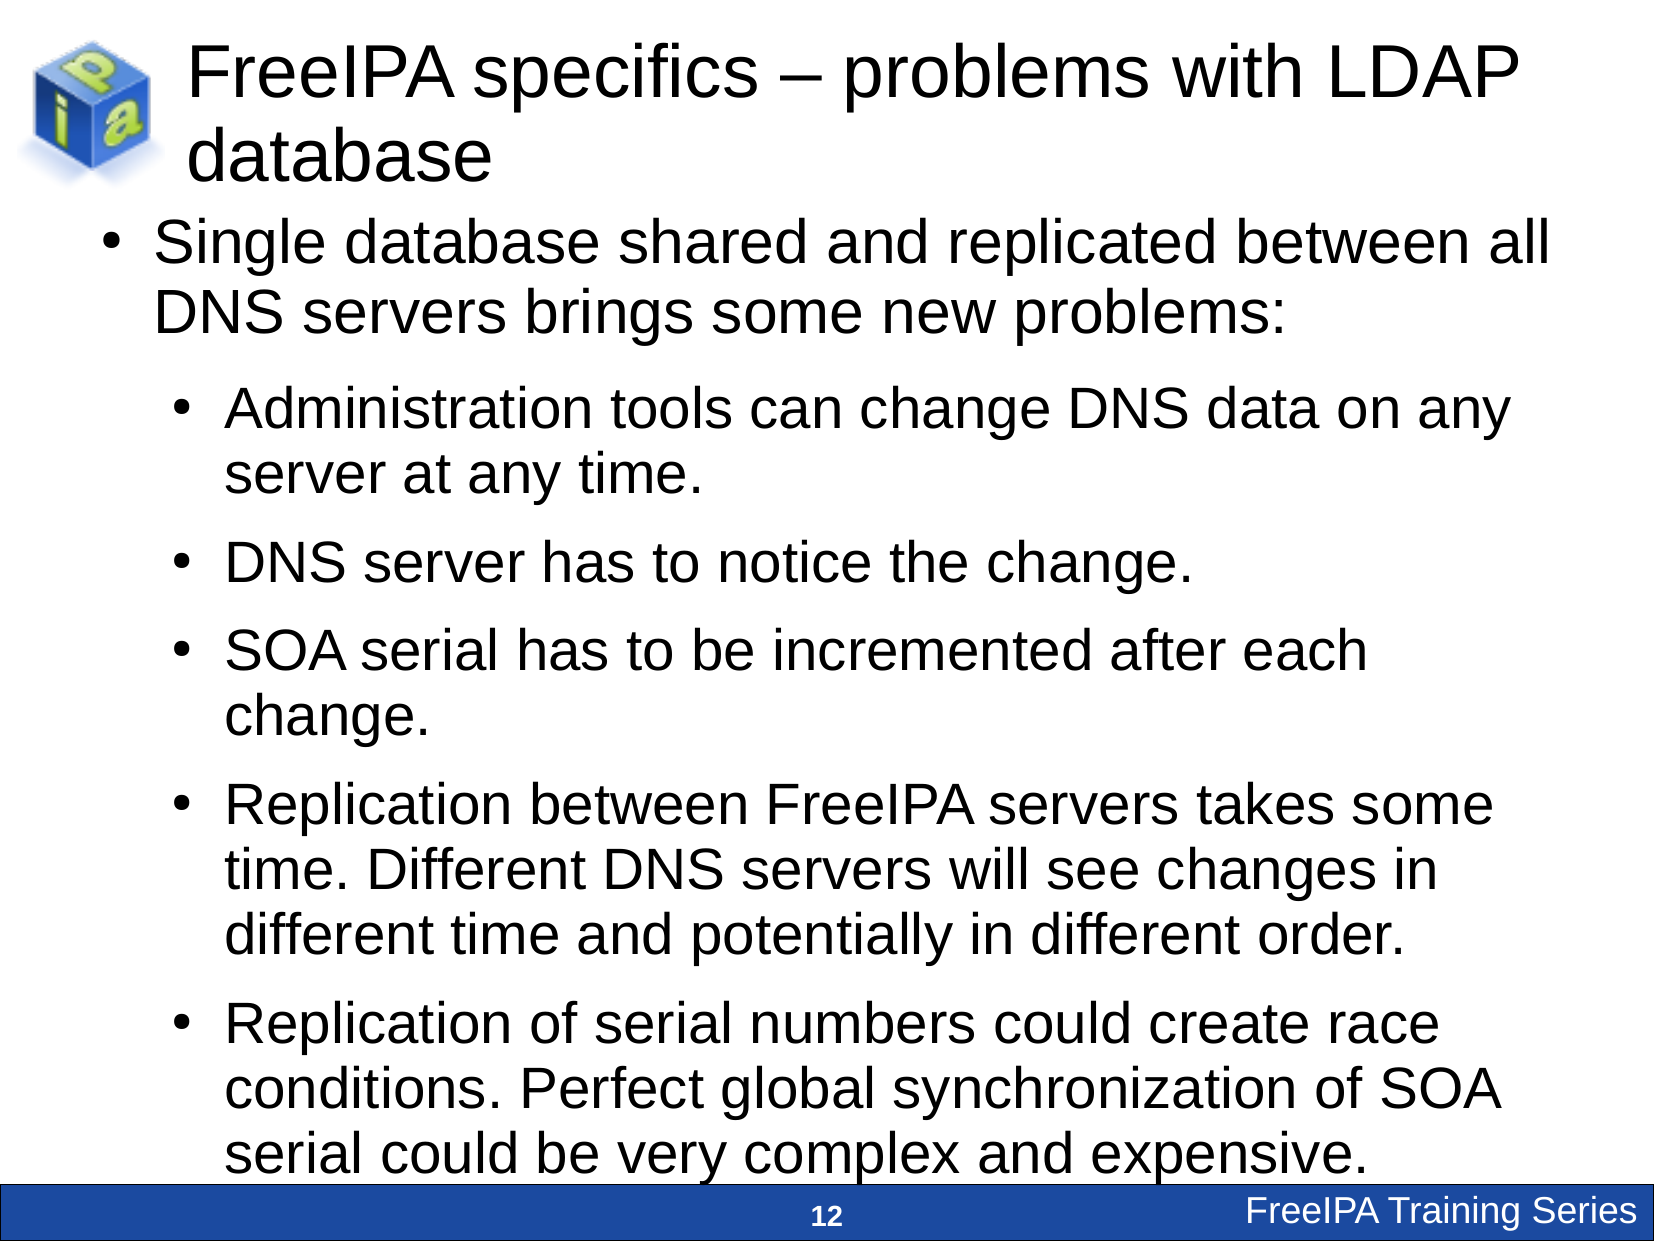

# FreeIPA specifics – problems with LDAP database
Single database shared and replicated between all DNS servers brings some new problems:
Administration tools can change DNS data on any server at any time.
DNS server has to notice the change.
SOA serial has to be incremented after each change.
Replication between FreeIPA servers takes some time. Different DNS servers will see changes in different time and potentially in different order.
Replication of serial numbers could create race conditions. Perfect global synchronization of SOA serial could be very complex and expensive.
12